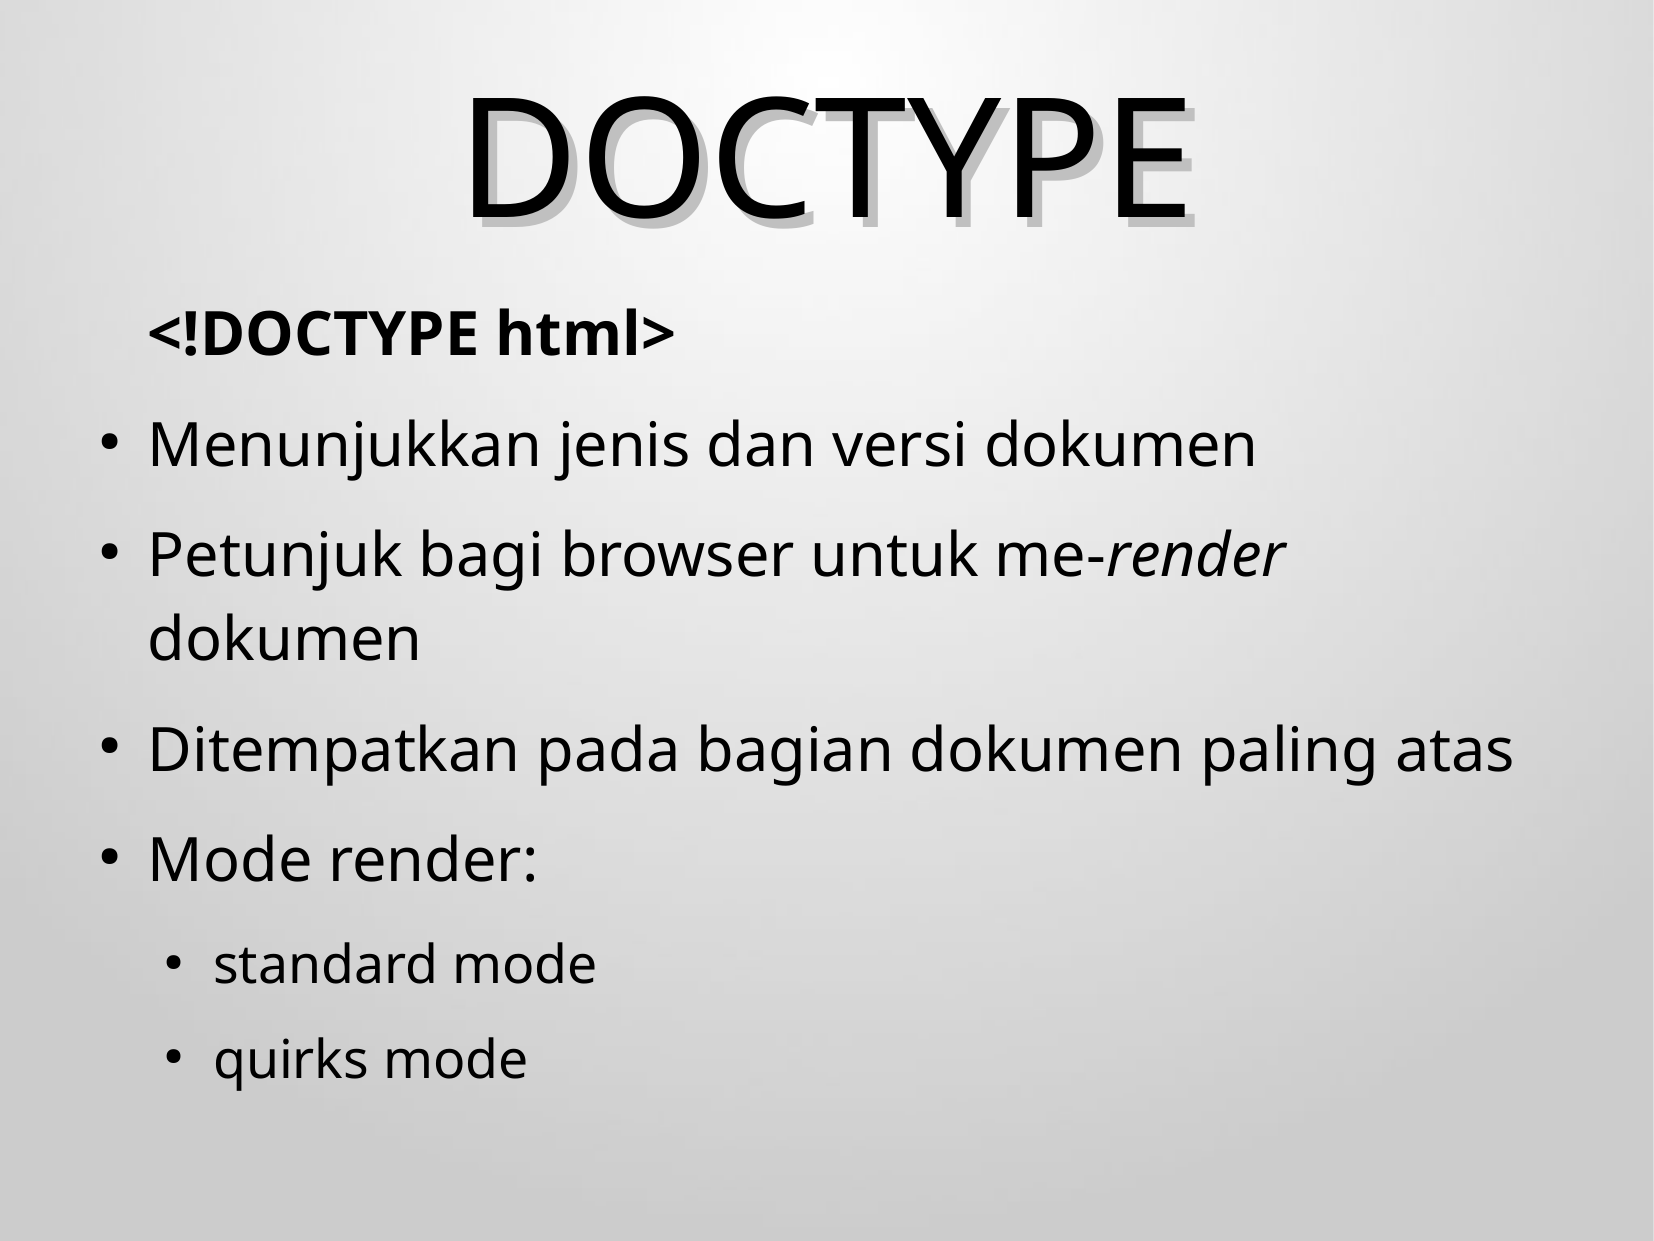

# DOCTYPE
<!DOCTYPE html>
Menunjukkan jenis dan versi dokumen
Petunjuk bagi browser untuk me-render dokumen
Ditempatkan pada bagian dokumen paling atas
Mode render:
standard mode
quirks mode